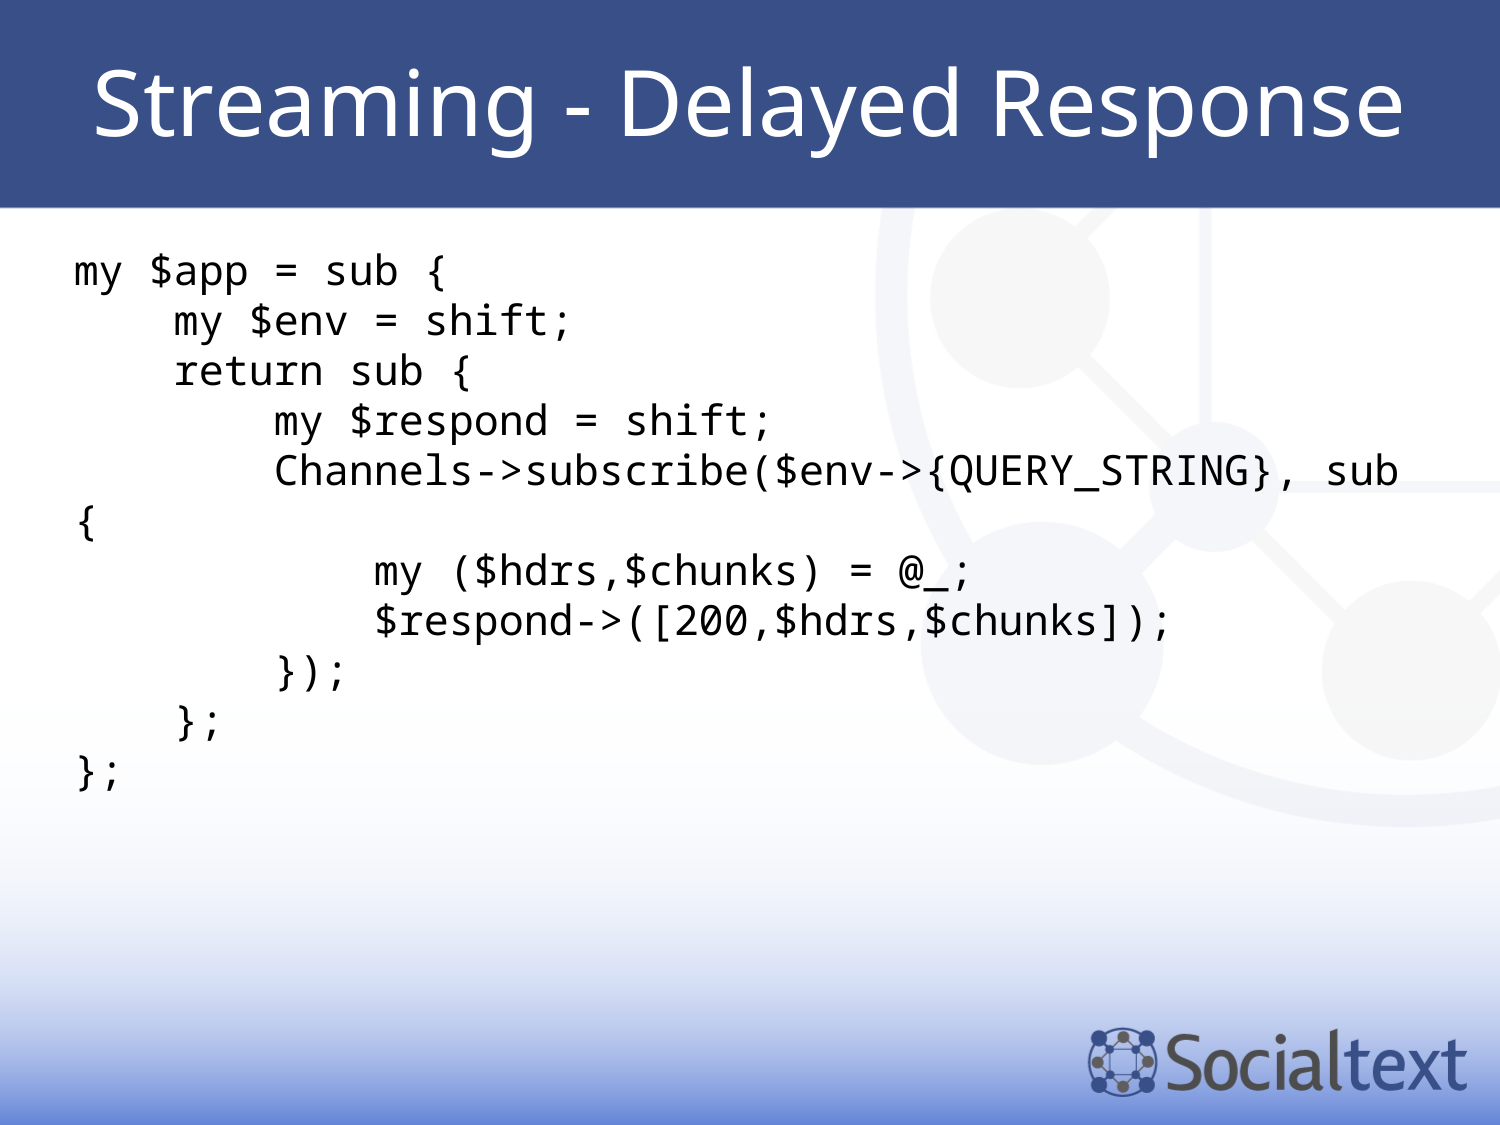

# Streaming - Delayed Response
my $app = sub {
 my $env = shift;
 return sub {
 my $respond = shift;
 Channels->subscribe($env->{QUERY_STRING}, sub {
 my ($hdrs,$chunks) = @_;
 $respond->([200,$hdrs,$chunks]);
 });
 };
};